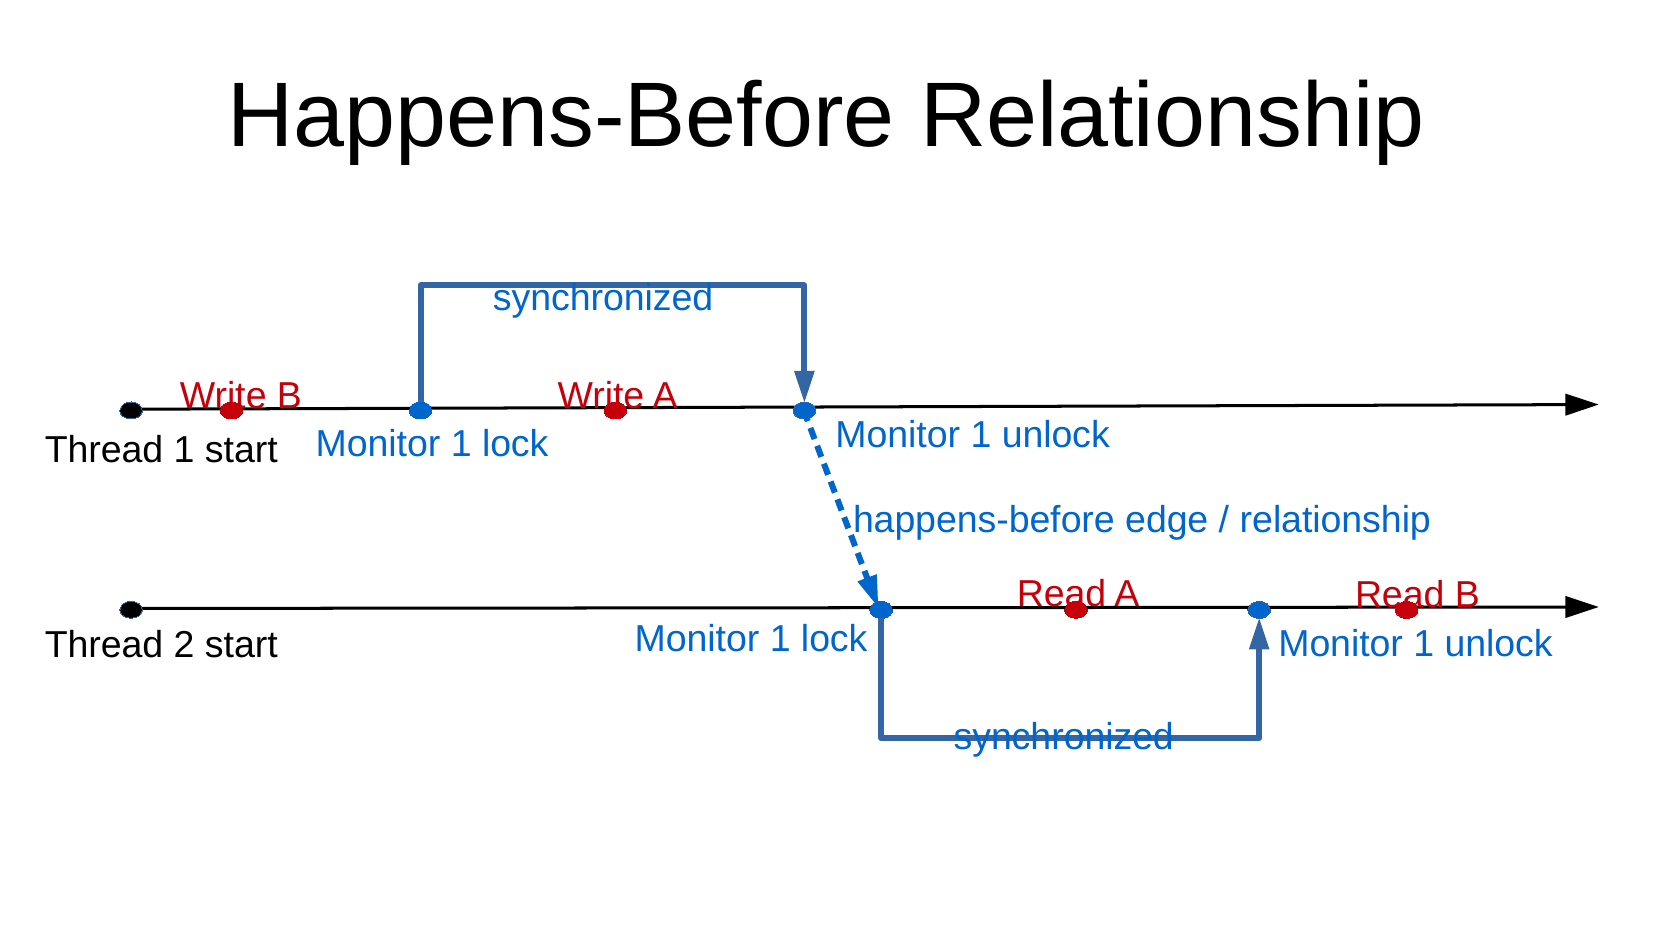

# Happens-Before Relationship
synchronized
Write B
Write A
Monitor 1 unlock
Monitor 1 lock
Thread 1 start
happens-before edge / relationship
Read A
Read B
Monitor 1 lock
Monitor 1 unlock
Thread 2 start
synchronized